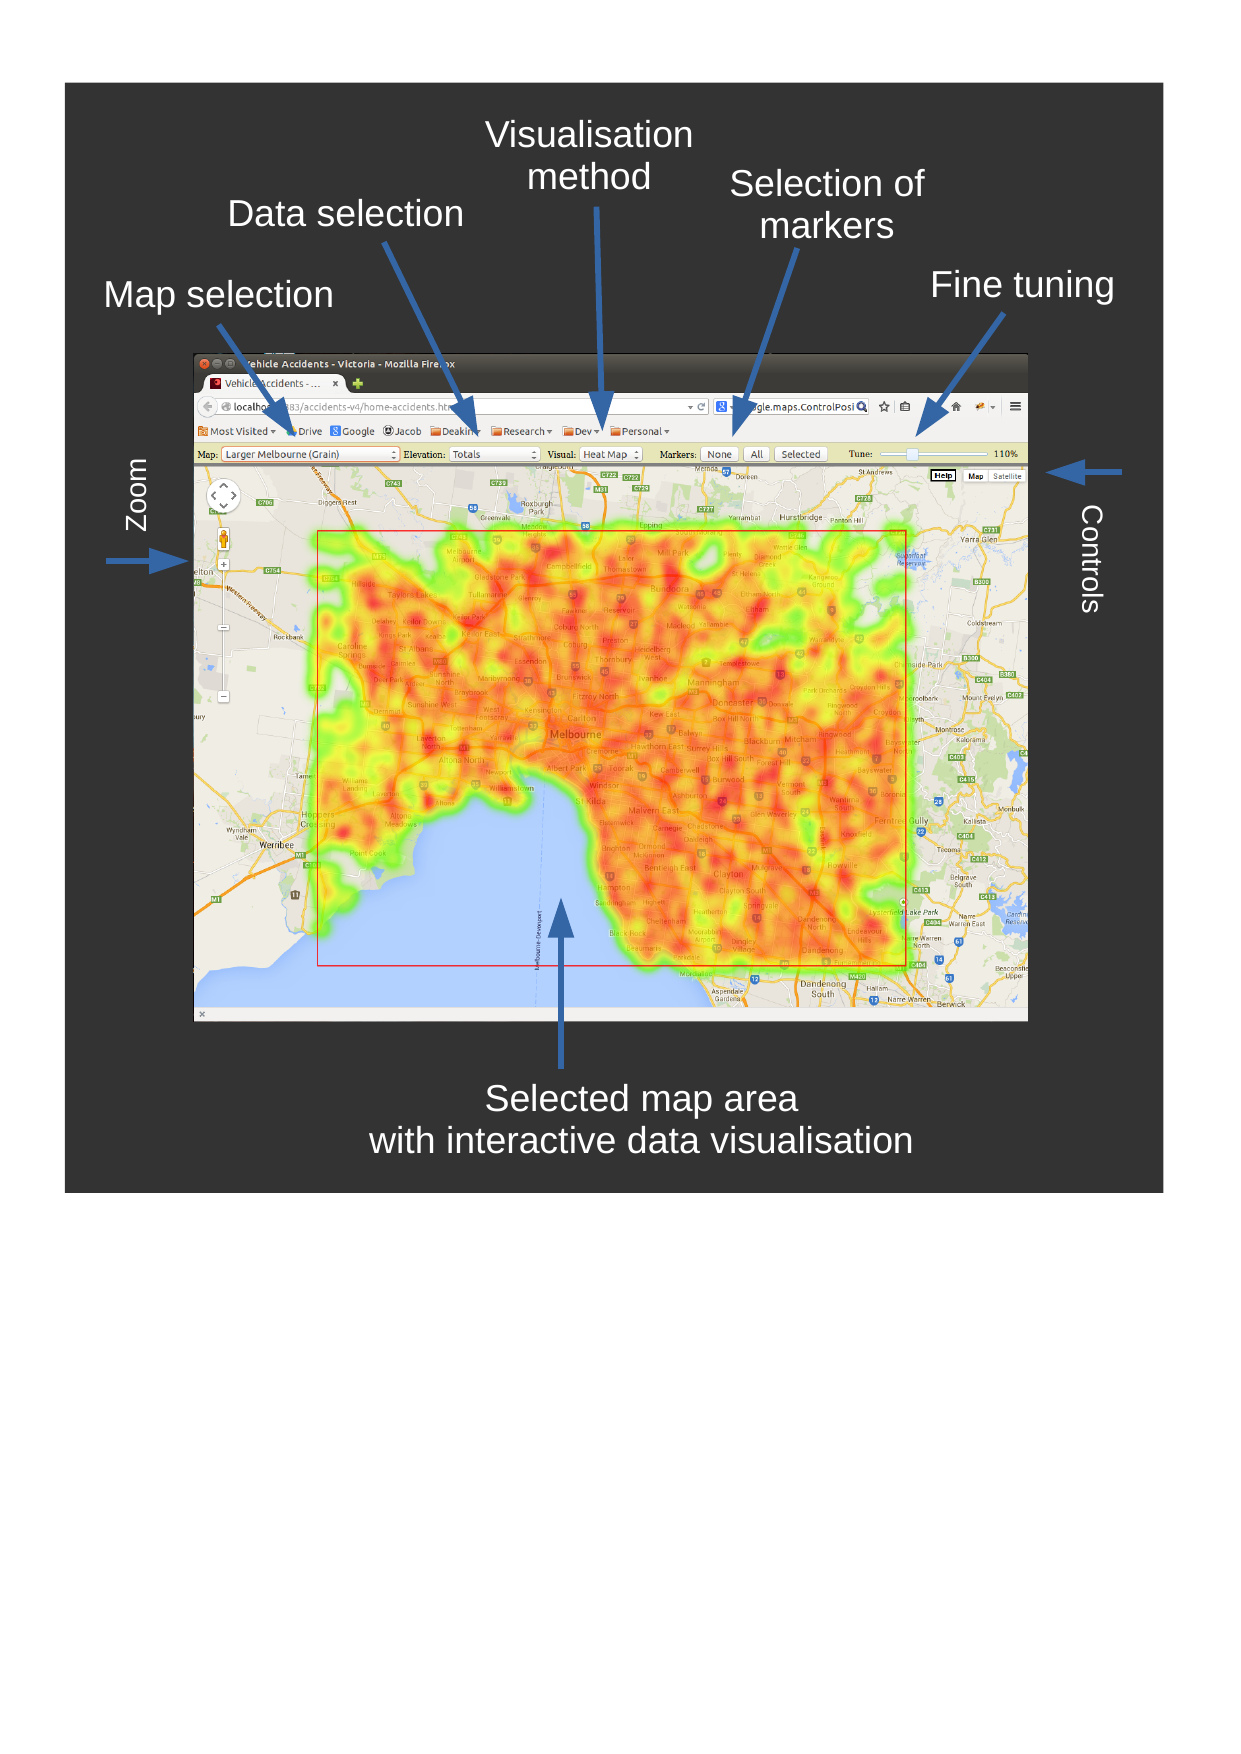

Visualisation
method
Selection of
markers
Data selection
Fine tuning
Map selection
Zoom
Controls
Selected map area
with interactive data visualisation